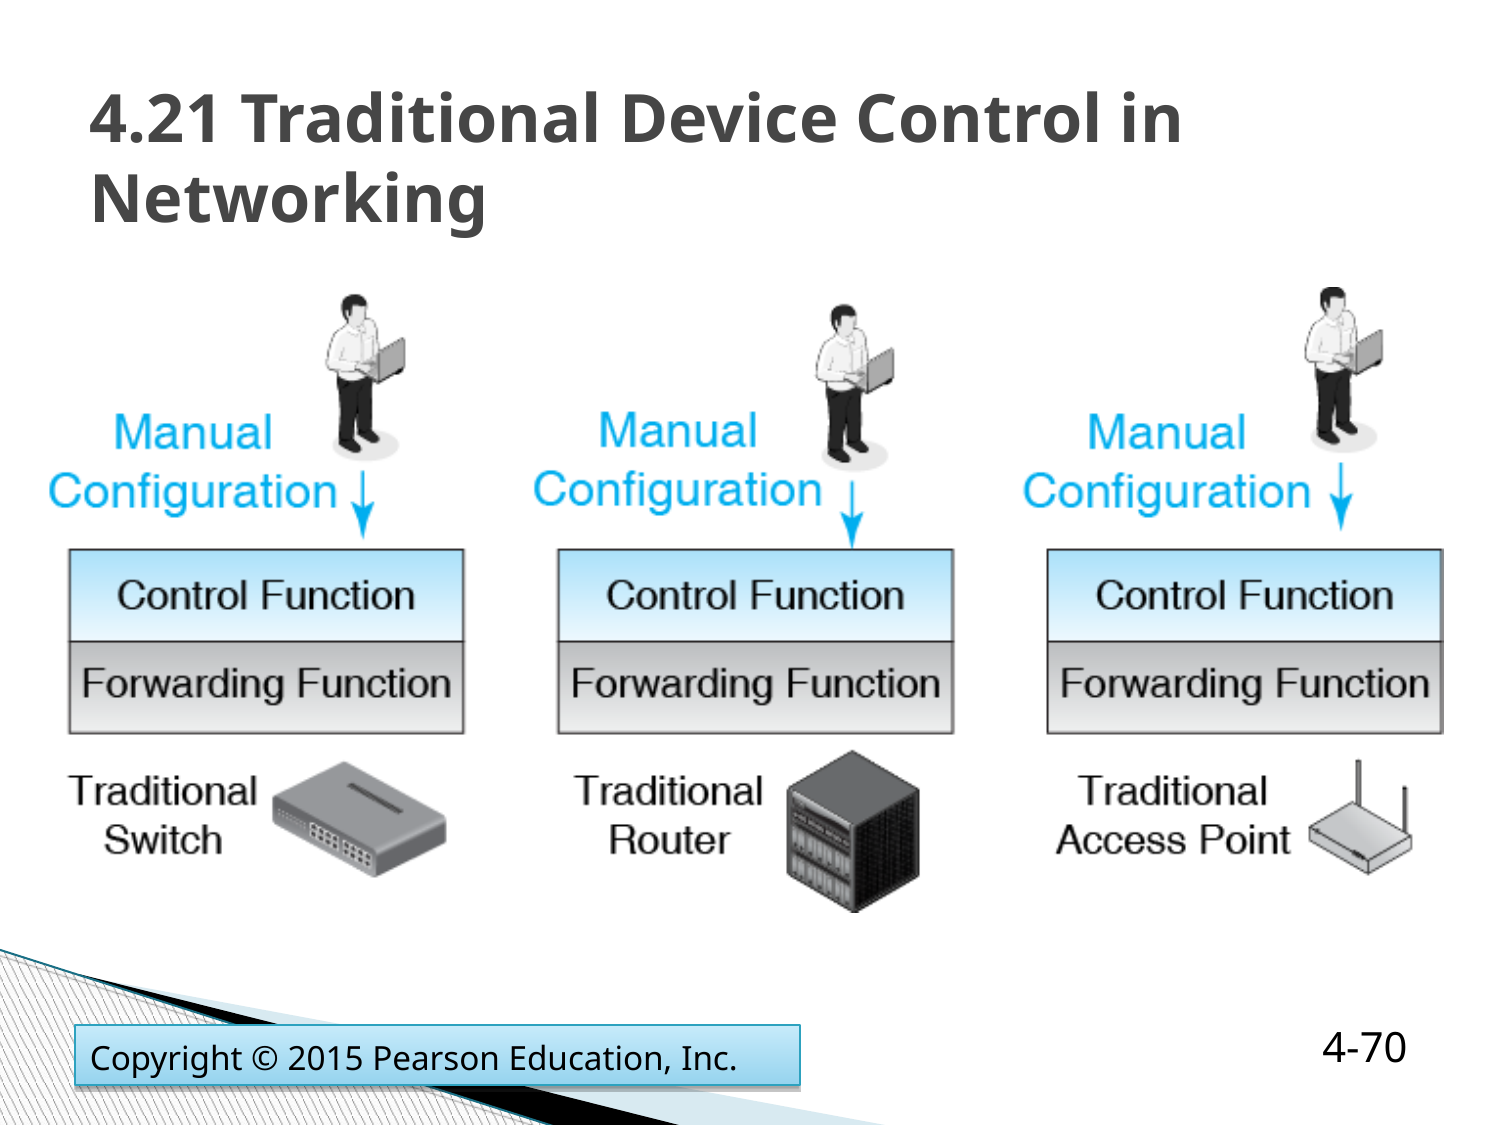

# 4.21 Traditional Device Control in Networking
Copyright © 2015 Pearson Education, Inc.